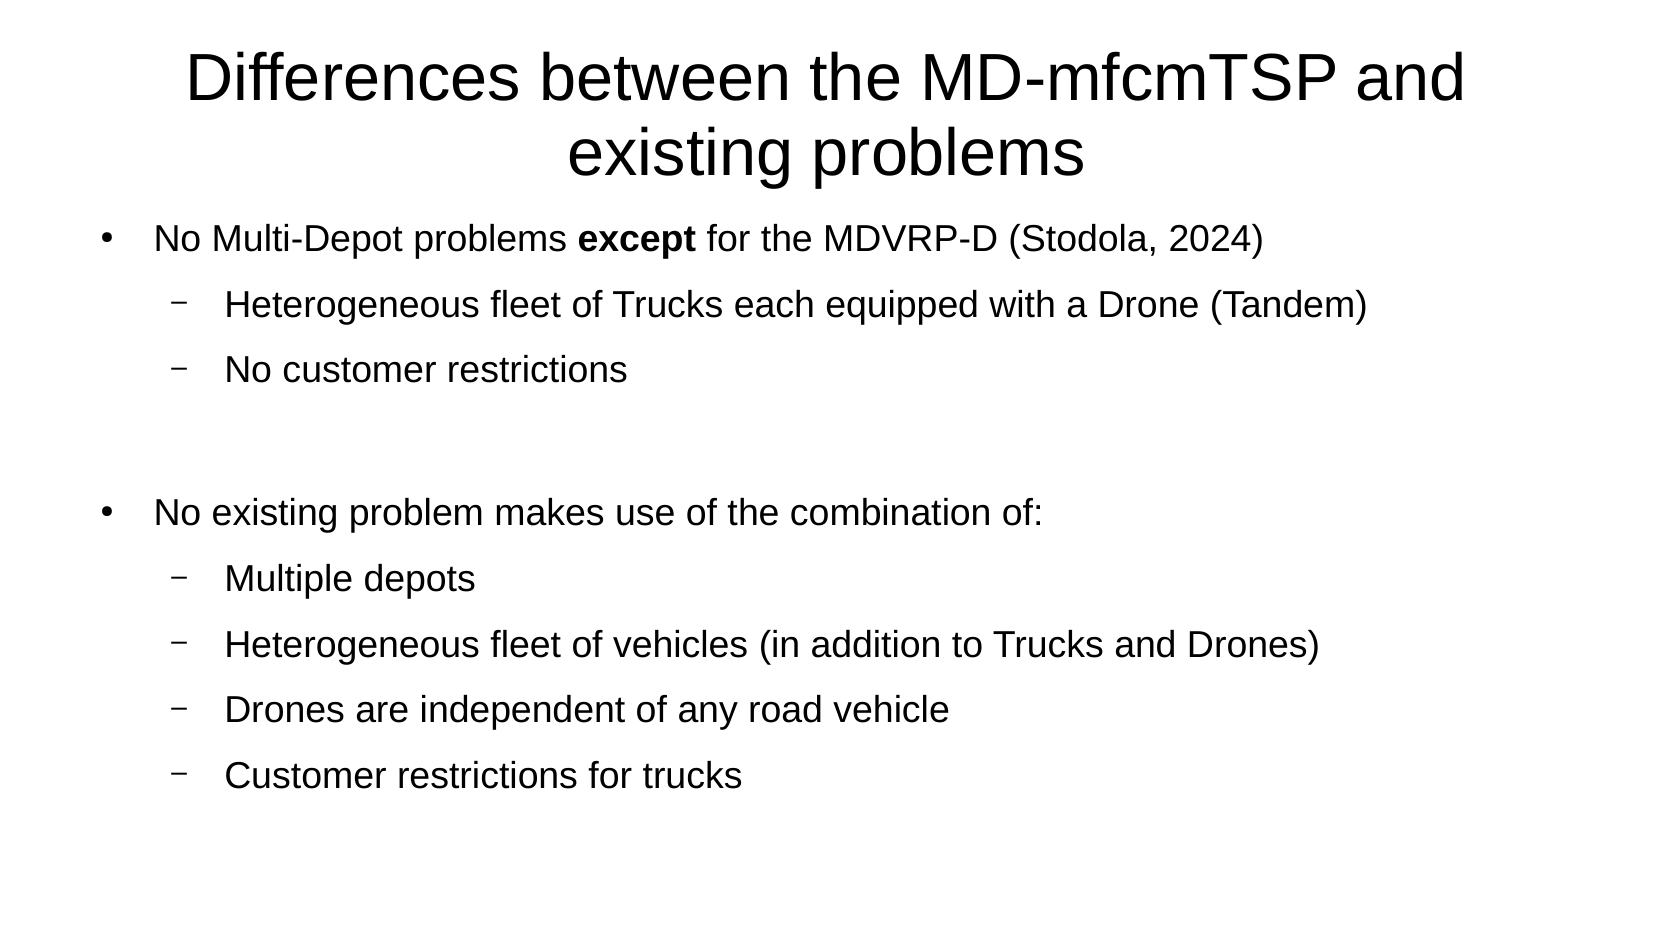

# Differences between the MD-mfcmTSP and existing problems
No Multi-Depot problems except for the MDVRP-D (Stodola, 2024)
Heterogeneous fleet of Trucks each equipped with a Drone (Tandem)
No customer restrictions
No existing problem makes use of the combination of:
Multiple depots
Heterogeneous fleet of vehicles (in addition to Trucks and Drones)
Drones are independent of any road vehicle
Customer restrictions for trucks